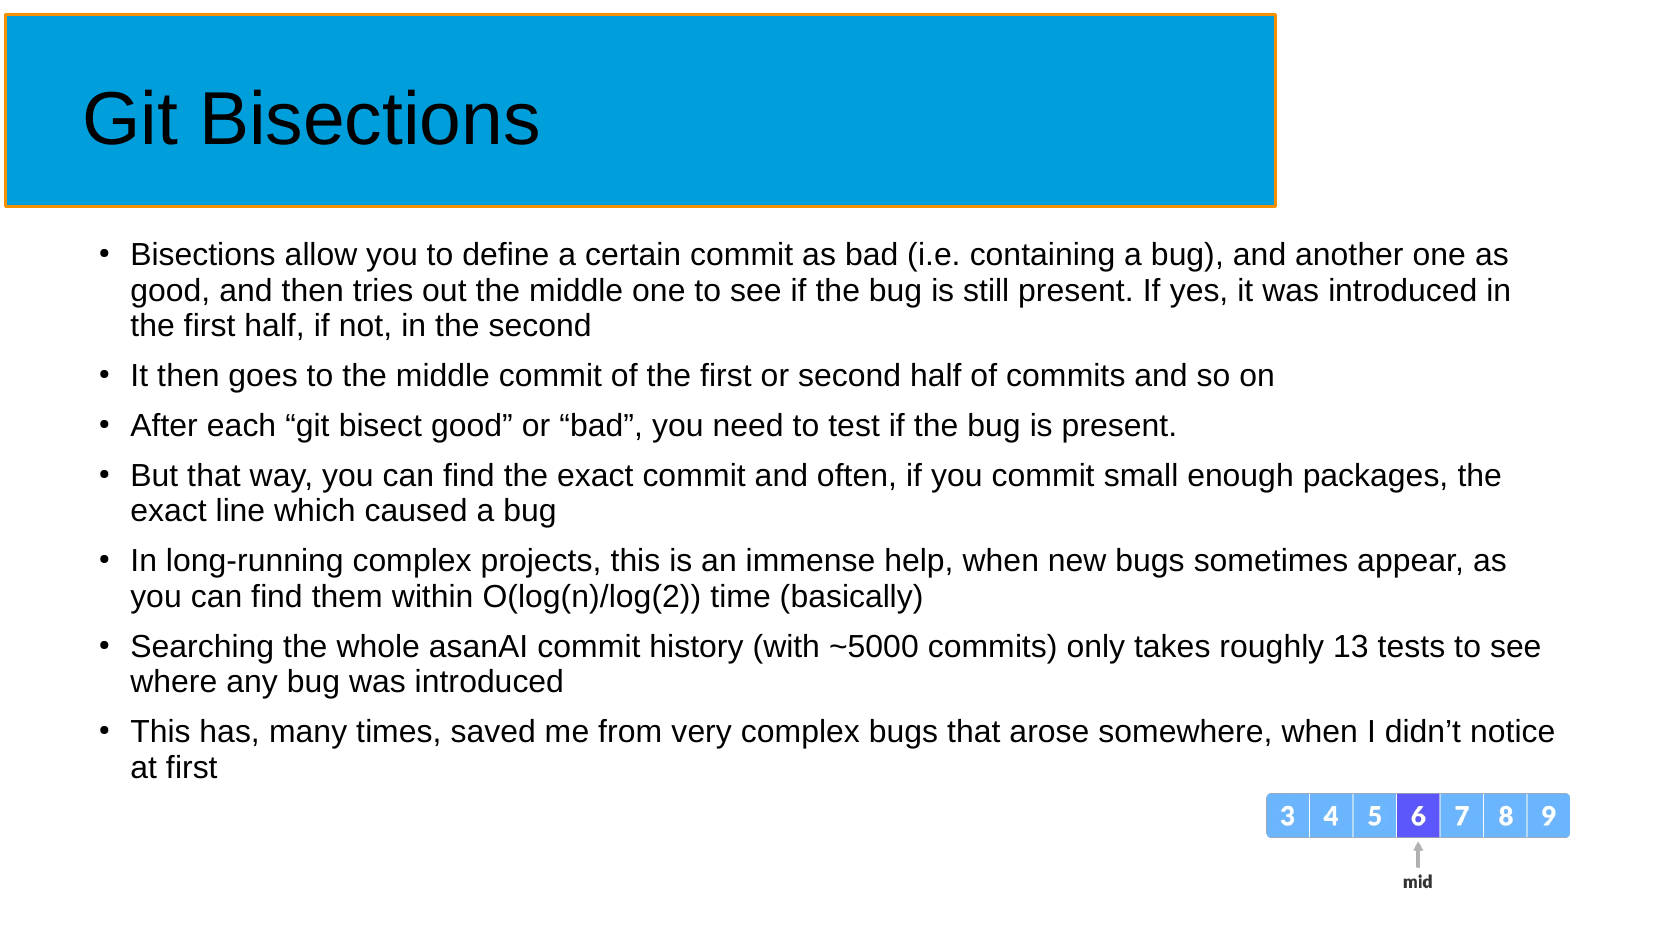

# Git Bisections
Bisections allow you to define a certain commit as bad (i.e. containing a bug), and another one as good, and then tries out the middle one to see if the bug is still present. If yes, it was introduced in the first half, if not, in the second
It then goes to the middle commit of the first or second half of commits and so on
After each “git bisect good” or “bad”, you need to test if the bug is present.
But that way, you can find the exact commit and often, if you commit small enough packages, the exact line which caused a bug
In long-running complex projects, this is an immense help, when new bugs sometimes appear, as you can find them within O(log(n)/log(2)) time (basically)
Searching the whole asanAI commit history (with ~5000 commits) only takes roughly 13 tests to see where any bug was introduced
This has, many times, saved me from very complex bugs that arose somewhere, when I didn’t notice at first